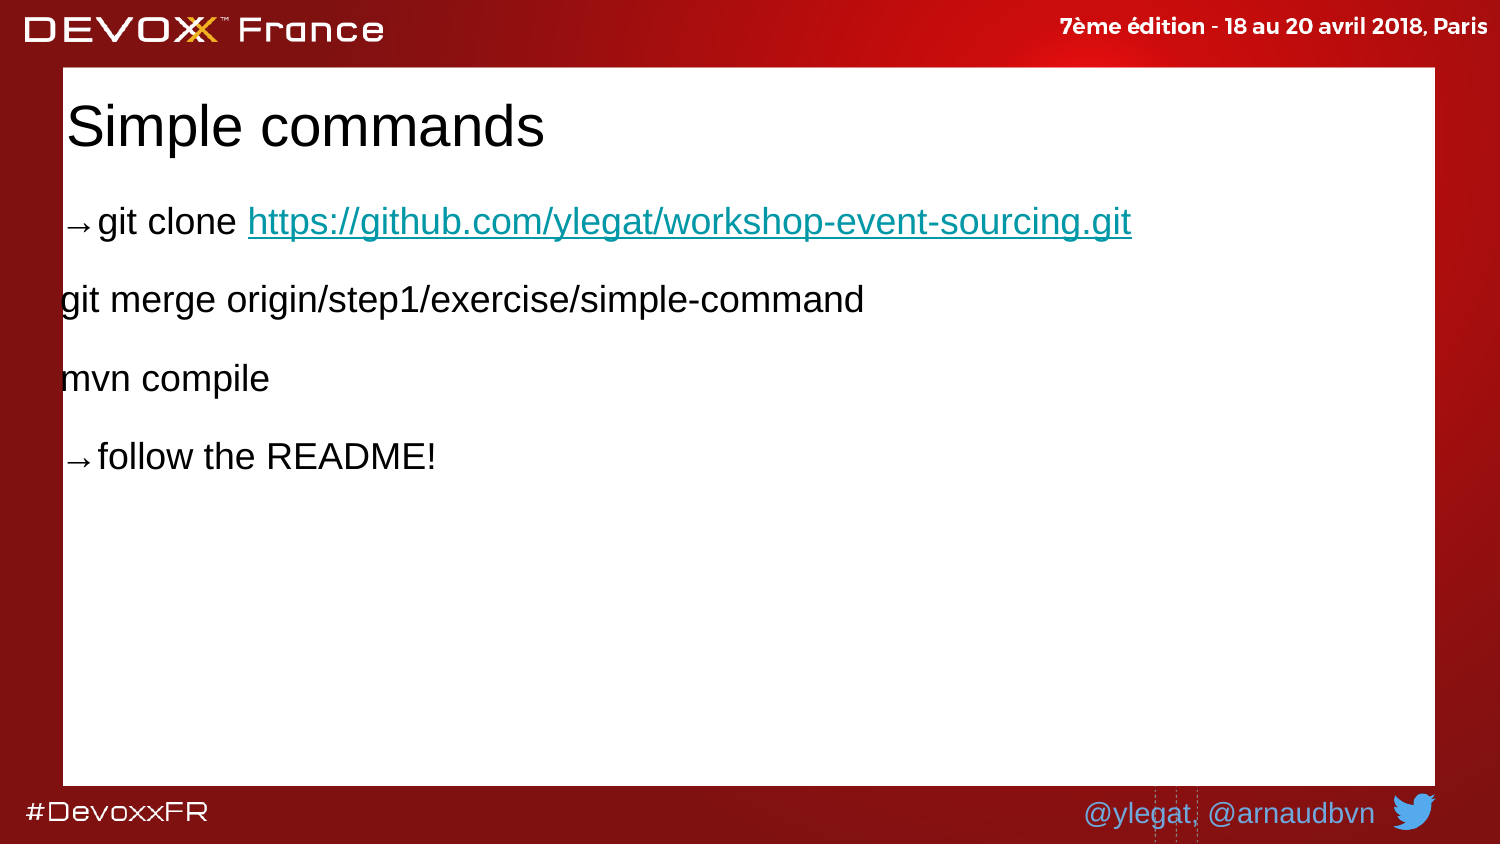

# Simple commands
→git clone https://github.com/ylegat/workshop-event-sourcing.git
git merge origin/step1/exercise/simple-command
mvn compile
→follow the README!
@ylegat, @arnaudbvn